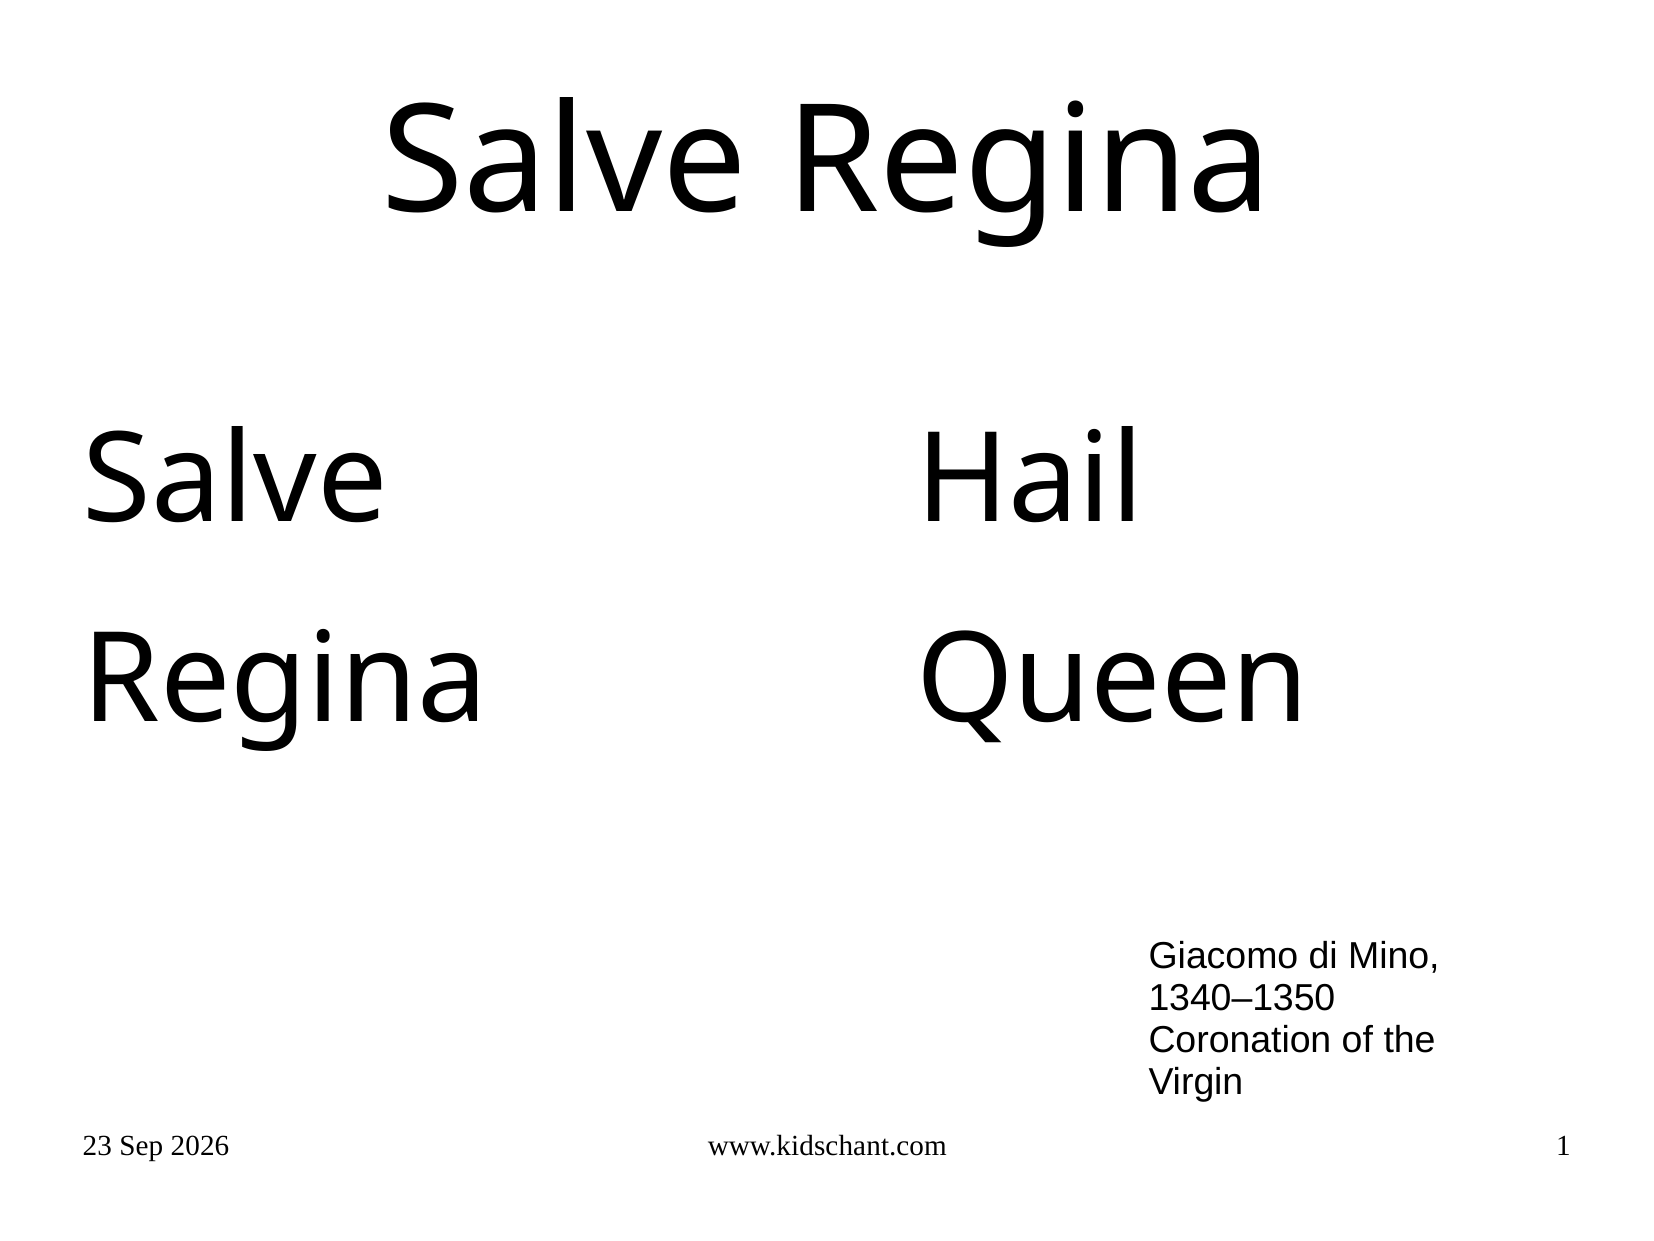

# Salve Regina
Salve
Regina
Hail
Queen
Giacomo di Mino, 1340–1350
Coronation of the Virgin
www.kidschant.com
1